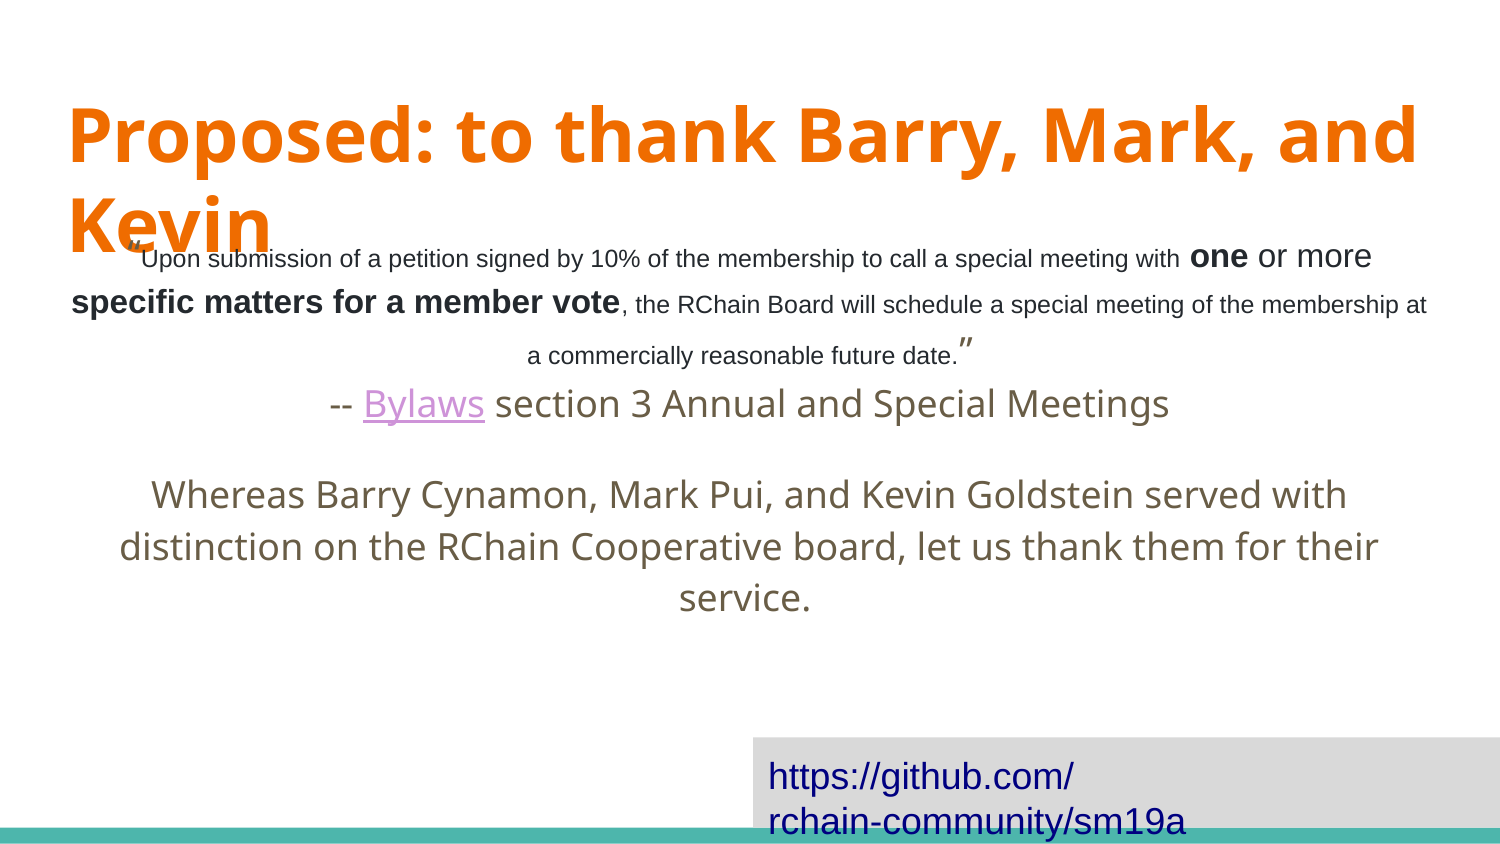

# Proposed: to thank Barry, Mark, and Kevin
“Upon submission of a petition signed by 10% of the membership to call a special meeting with one or more specific matters for a member vote, the RChain Board will schedule a special meeting of the membership at a commercially reasonable future date.”
-- Bylaws section 3 Annual and Special Meetings
Whereas Barry Cynamon, Mark Pui, and Kevin Goldstein served with distinction on the RChain Cooperative board, let us thank them for their service.